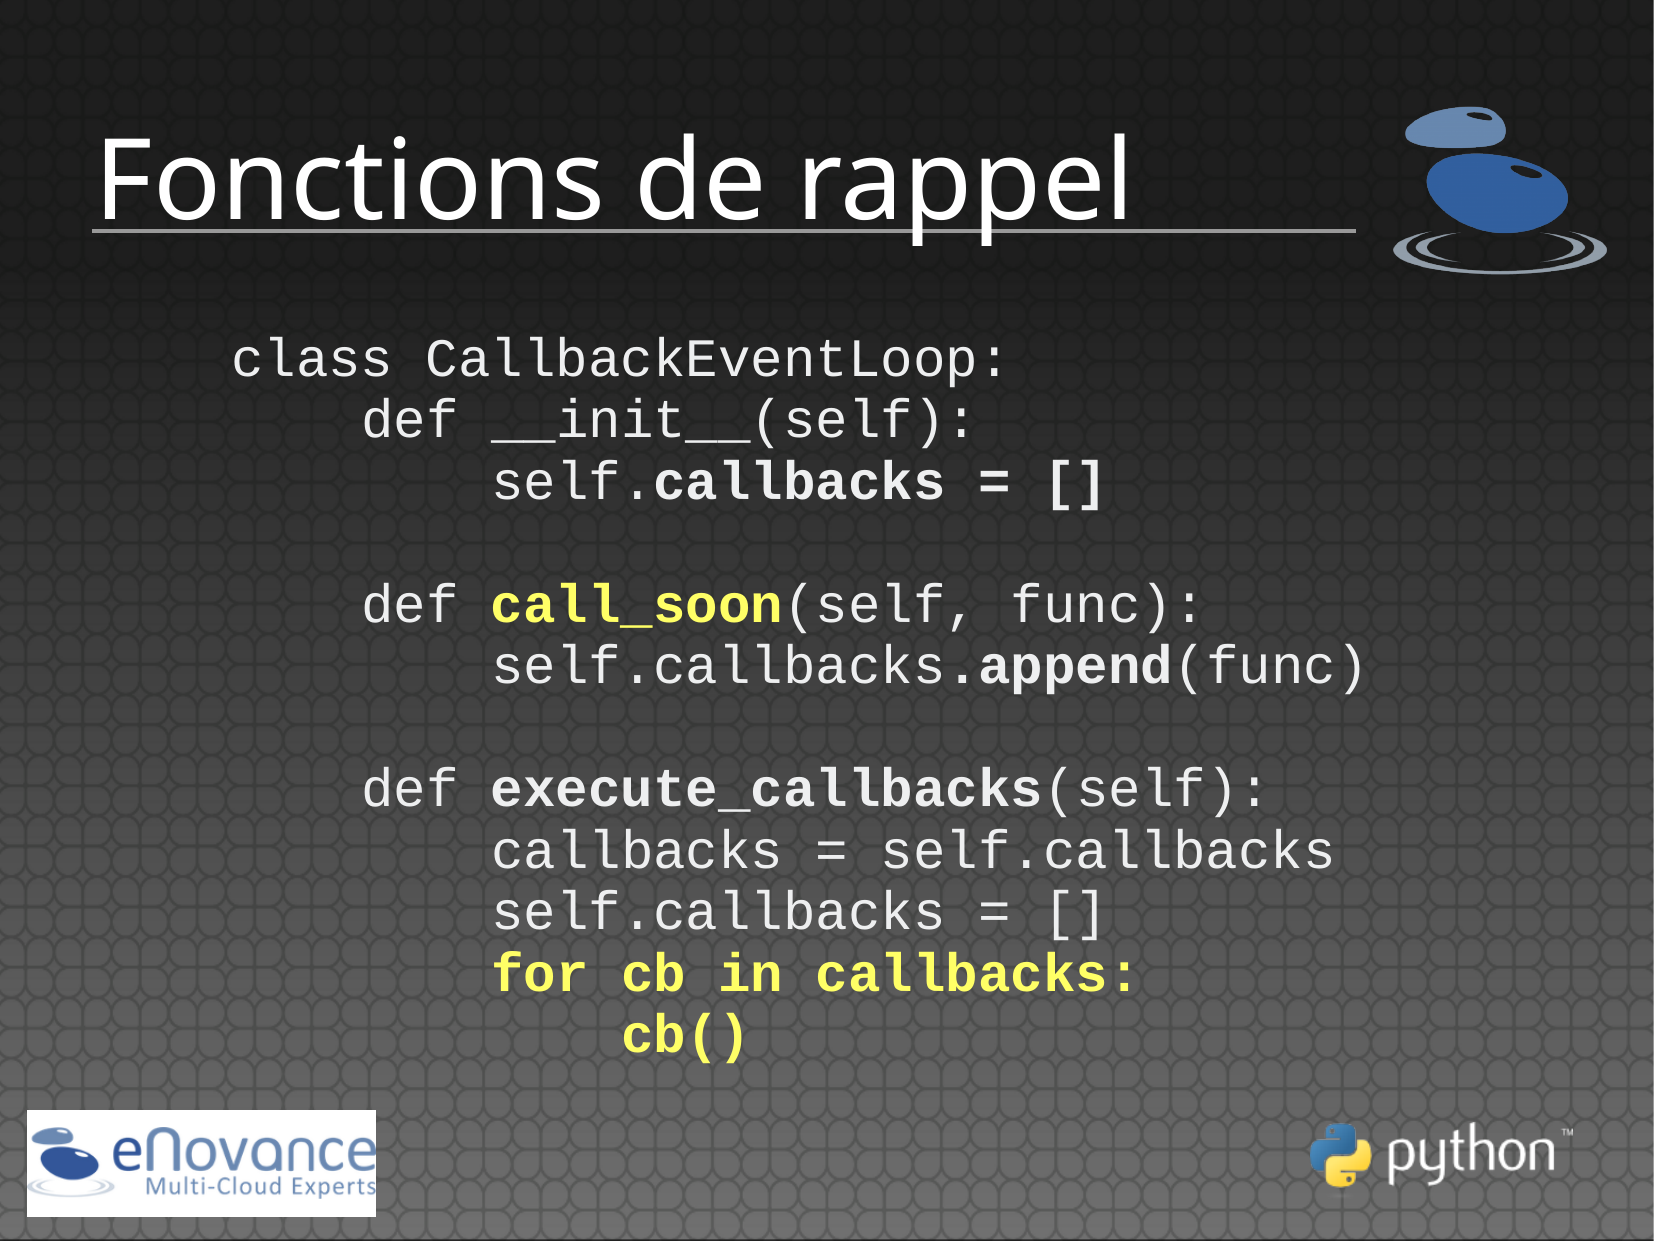

# Fonctions de rappel
class CallbackEventLoop:
 def __init__(self):
 self.callbacks = []
 def call_soon(self, func):
 self.callbacks.append(func)
 def execute_callbacks(self):
 callbacks = self.callbacks
 self.callbacks = []
 for cb in callbacks:
 cb()